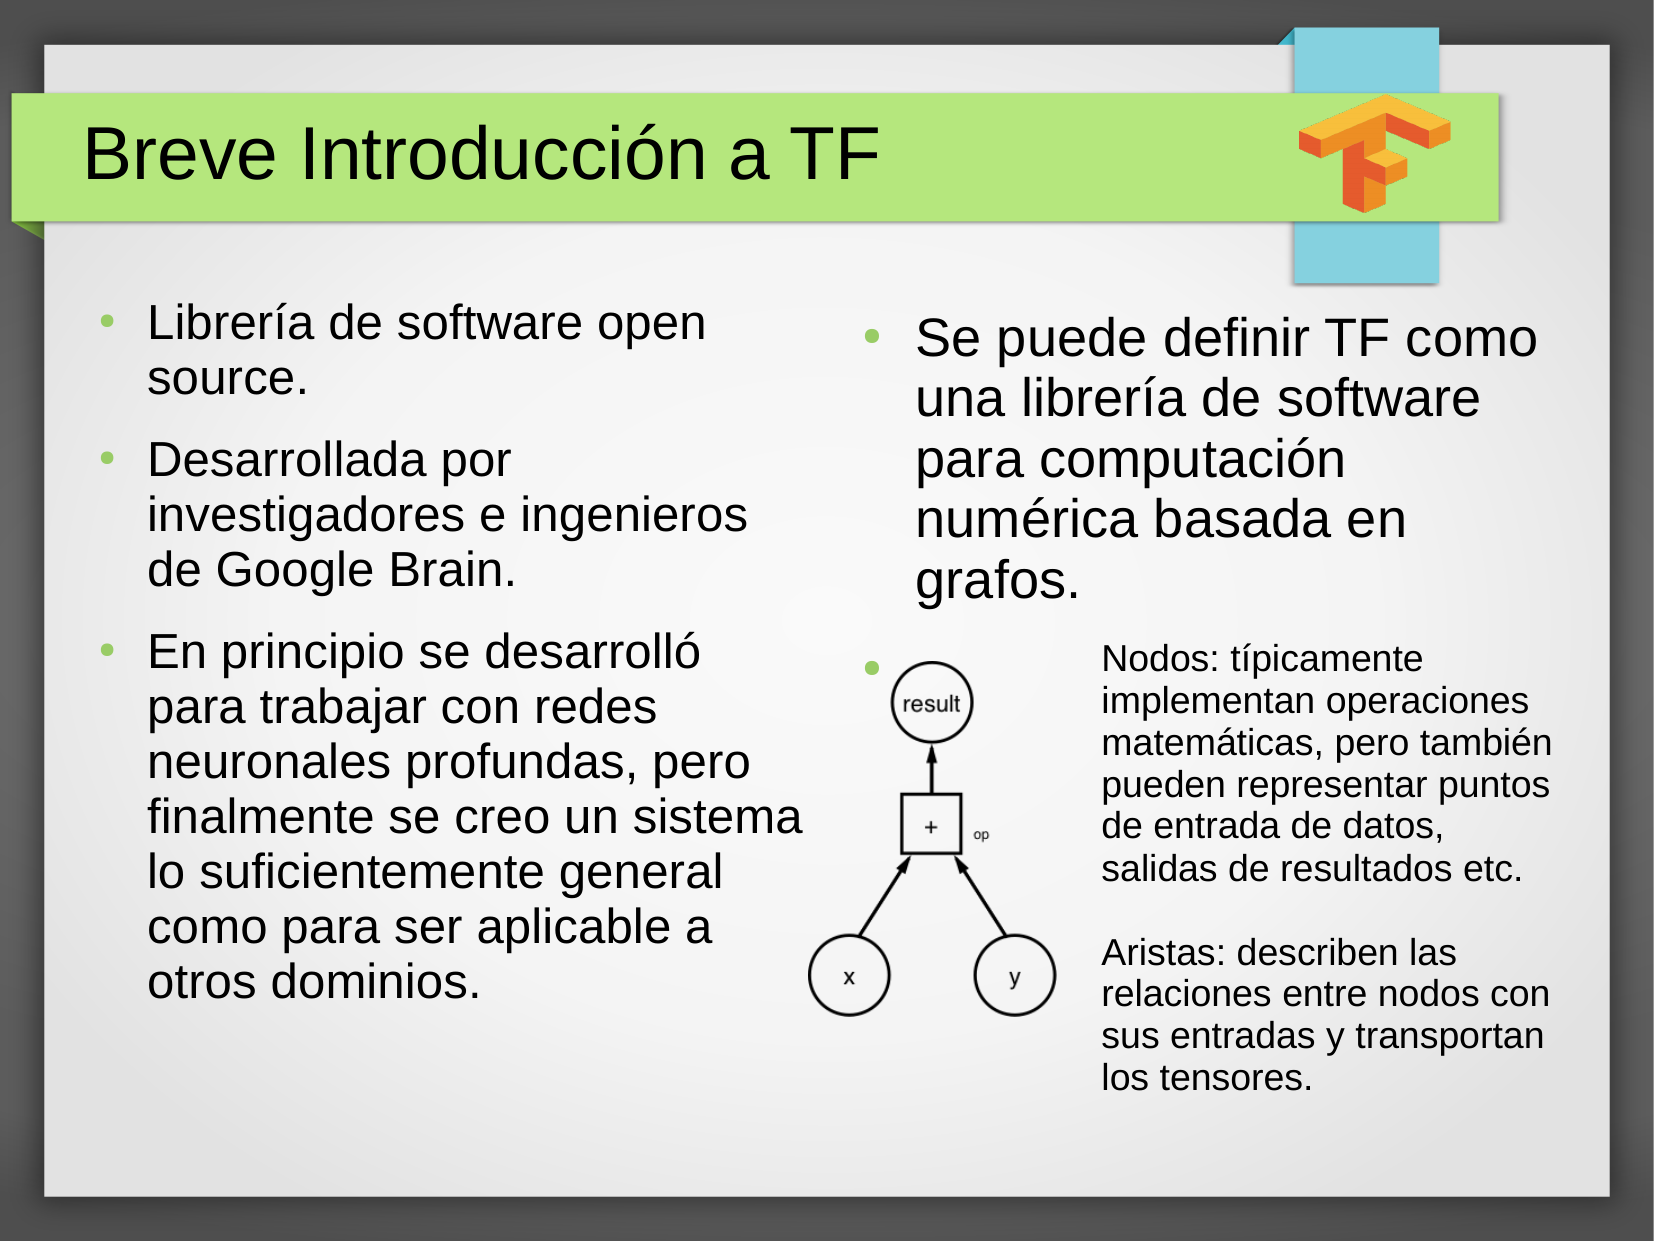

# Breve Introducción a TF
Librería de software open source.
Desarrollada por investigadores e ingenieros de Google Brain.
En principio se desarrolló para trabajar con redes neuronales profundas, pero finalmente se creo un sistema lo suficientemente general como para ser aplicable a otros dominios.
Se puede definir TF como una librería de software para computación numérica basada en grafos.
Nodos: típicamente implementan operaciones matemáticas, pero también pueden representar puntos de entrada de datos, salidas de resultados etc.
Aristas: describen las relaciones entre nodos con sus entradas y transportan los tensores.